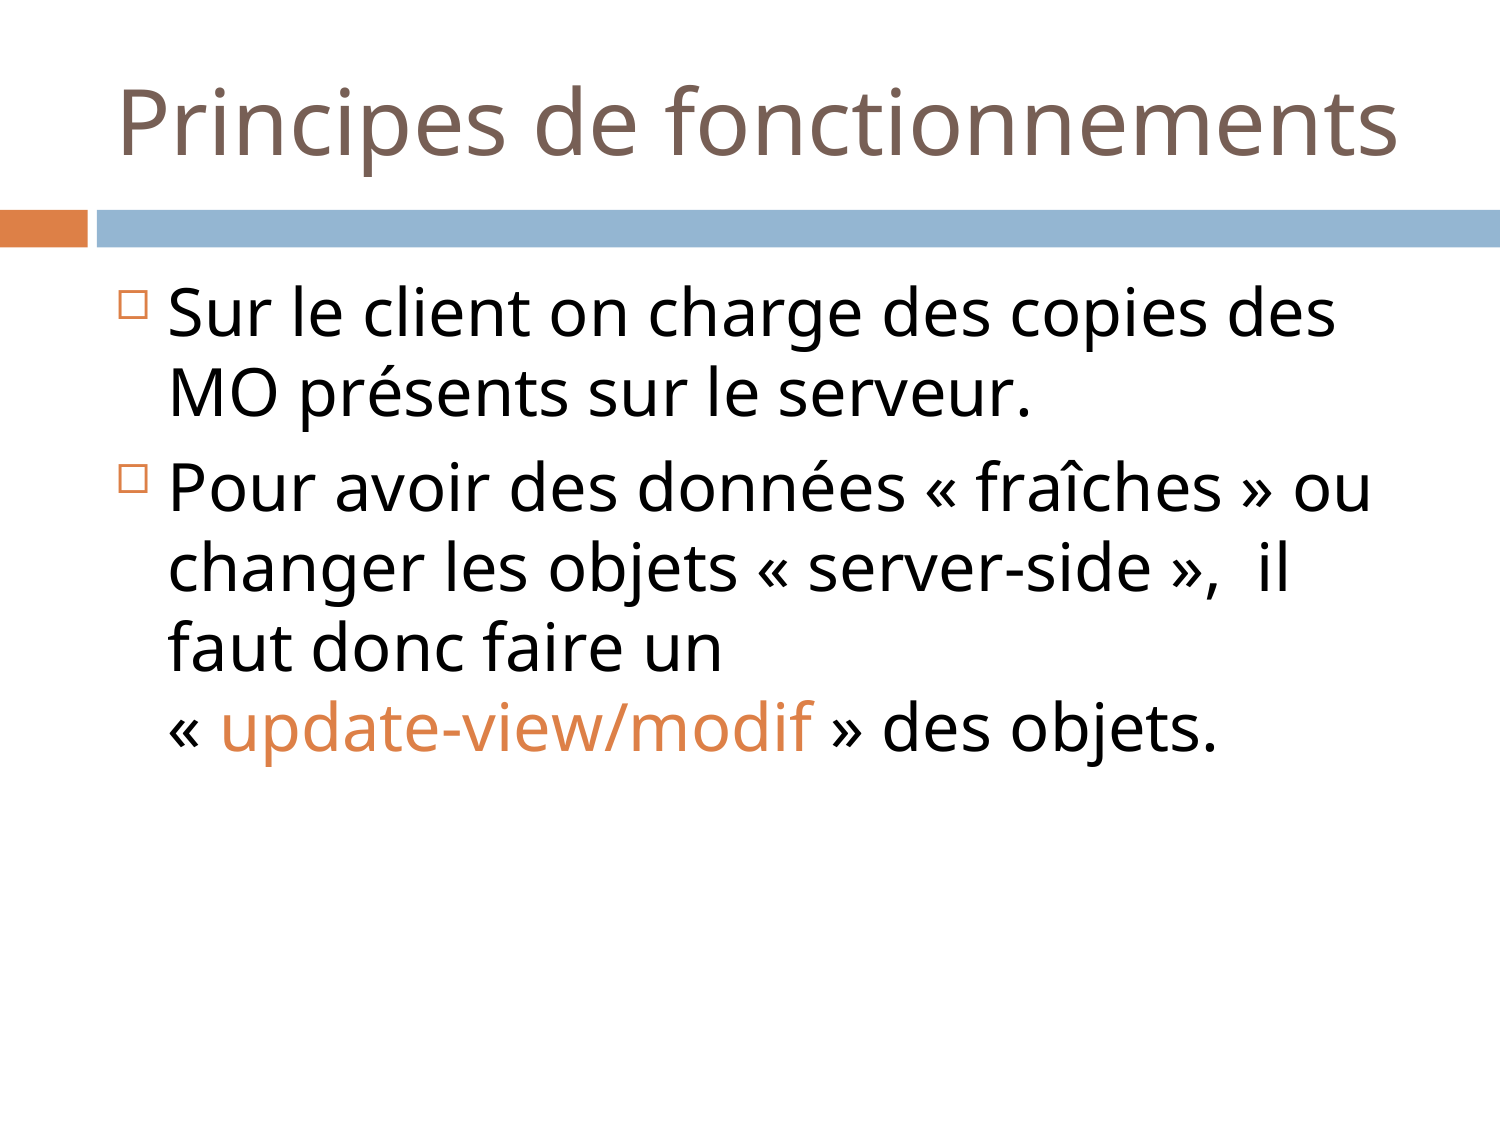

# Principes de fonctionnements
Sur le client on charge des copies des MO présents sur le serveur.
Pour avoir des données « fraîches » ou changer les objets « server-side », il faut donc faire un « update-view/modif » des objets.